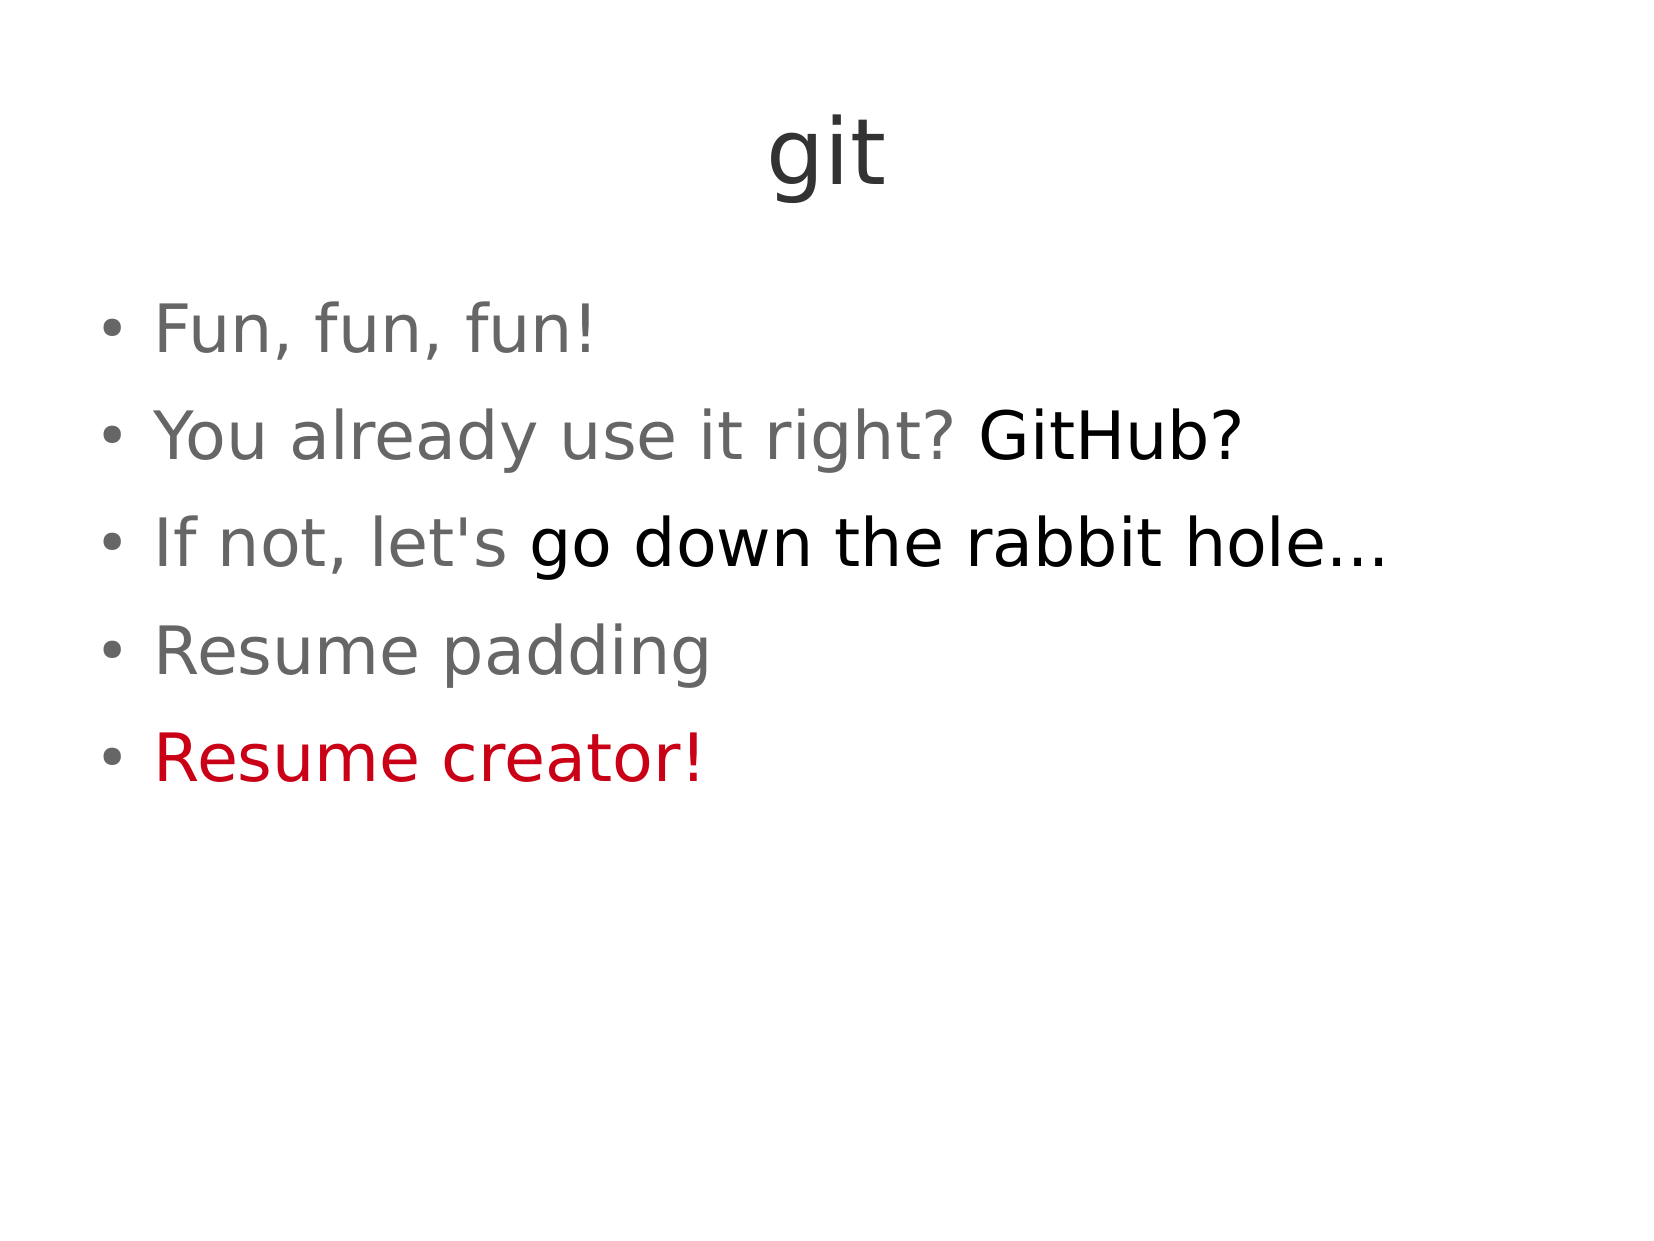

# git
Fun, fun, fun!
You already use it right? GitHub?
If not, let's go down the rabbit hole...
Resume padding
Resume creator!